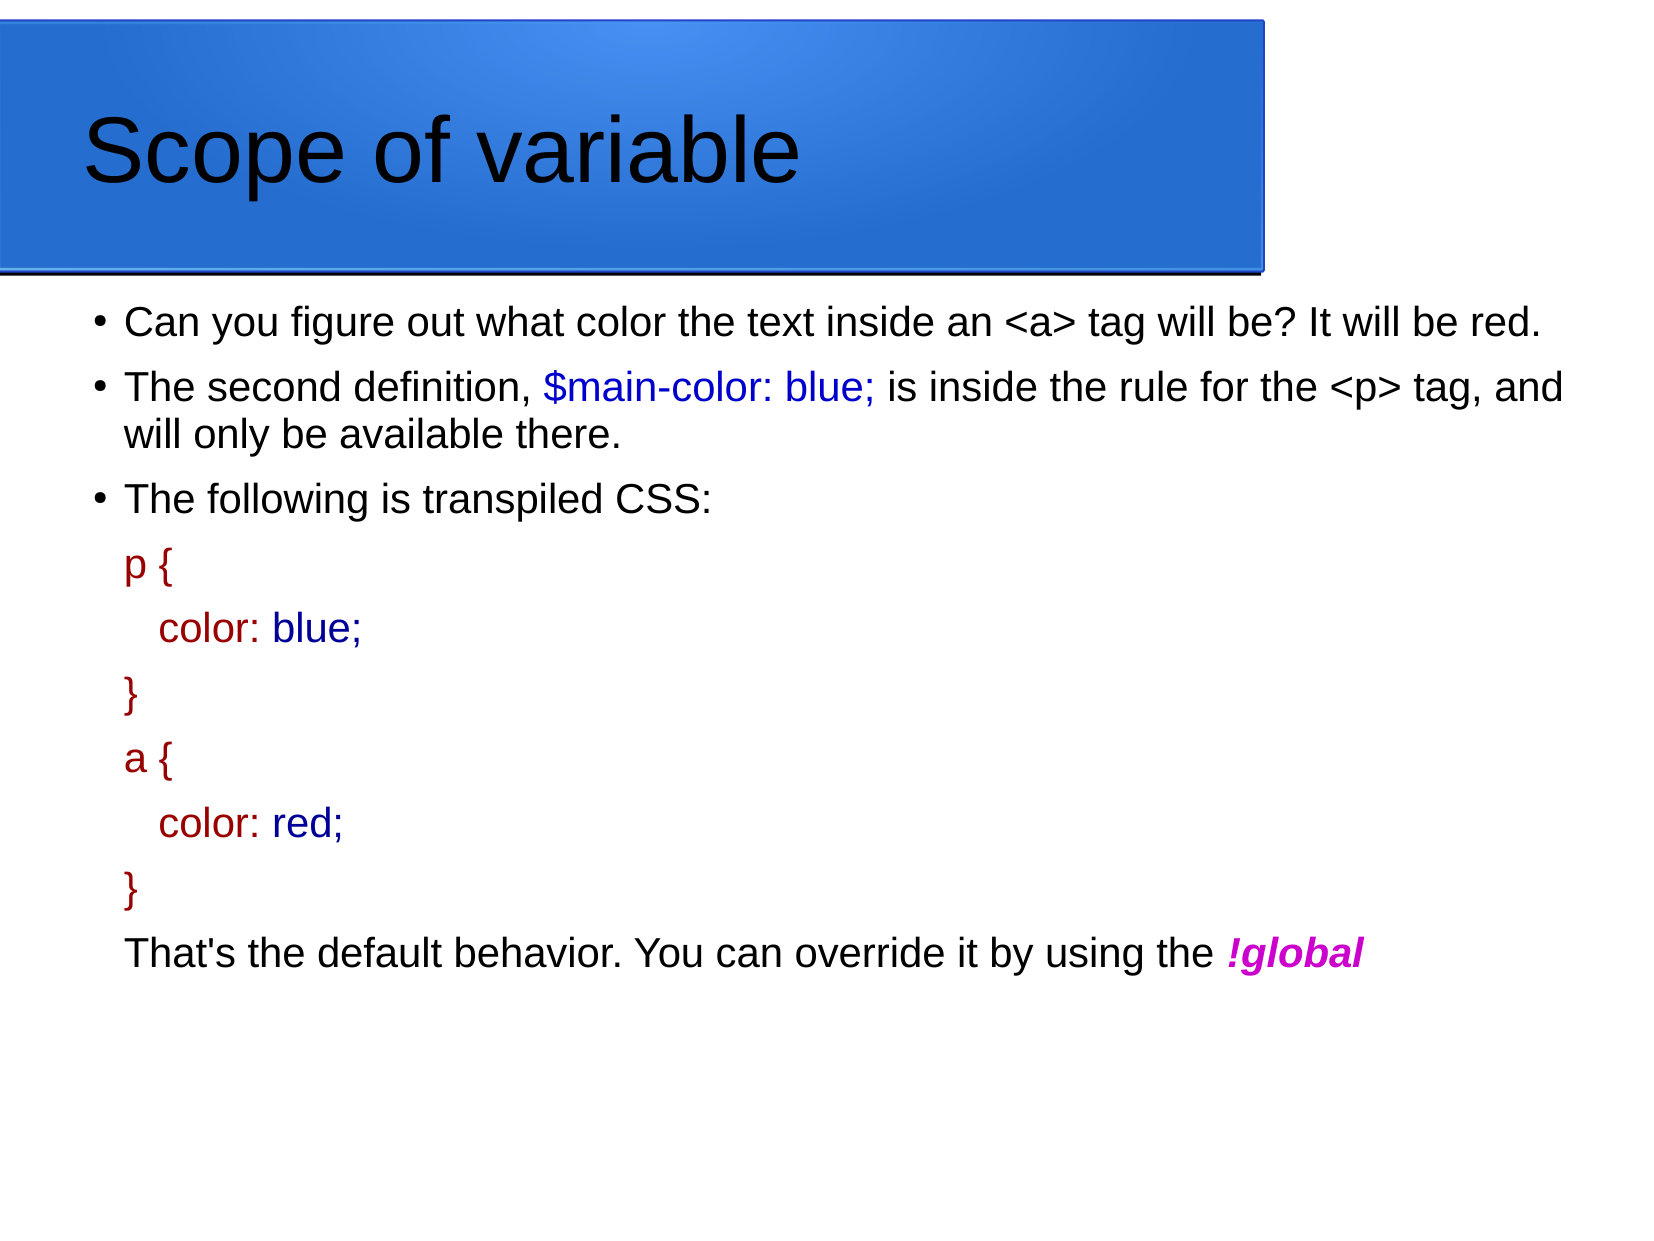

# Scope of variable
Can you figure out what color the text inside an <a> tag will be? It will be red.
The second definition, $main-color: blue; is inside the rule for the <p> tag, and will only be available there.
The following is transpiled CSS:
p {
 color: blue;
}
a {
 color: red;
}
That's the default behavior. You can override it by using the !global